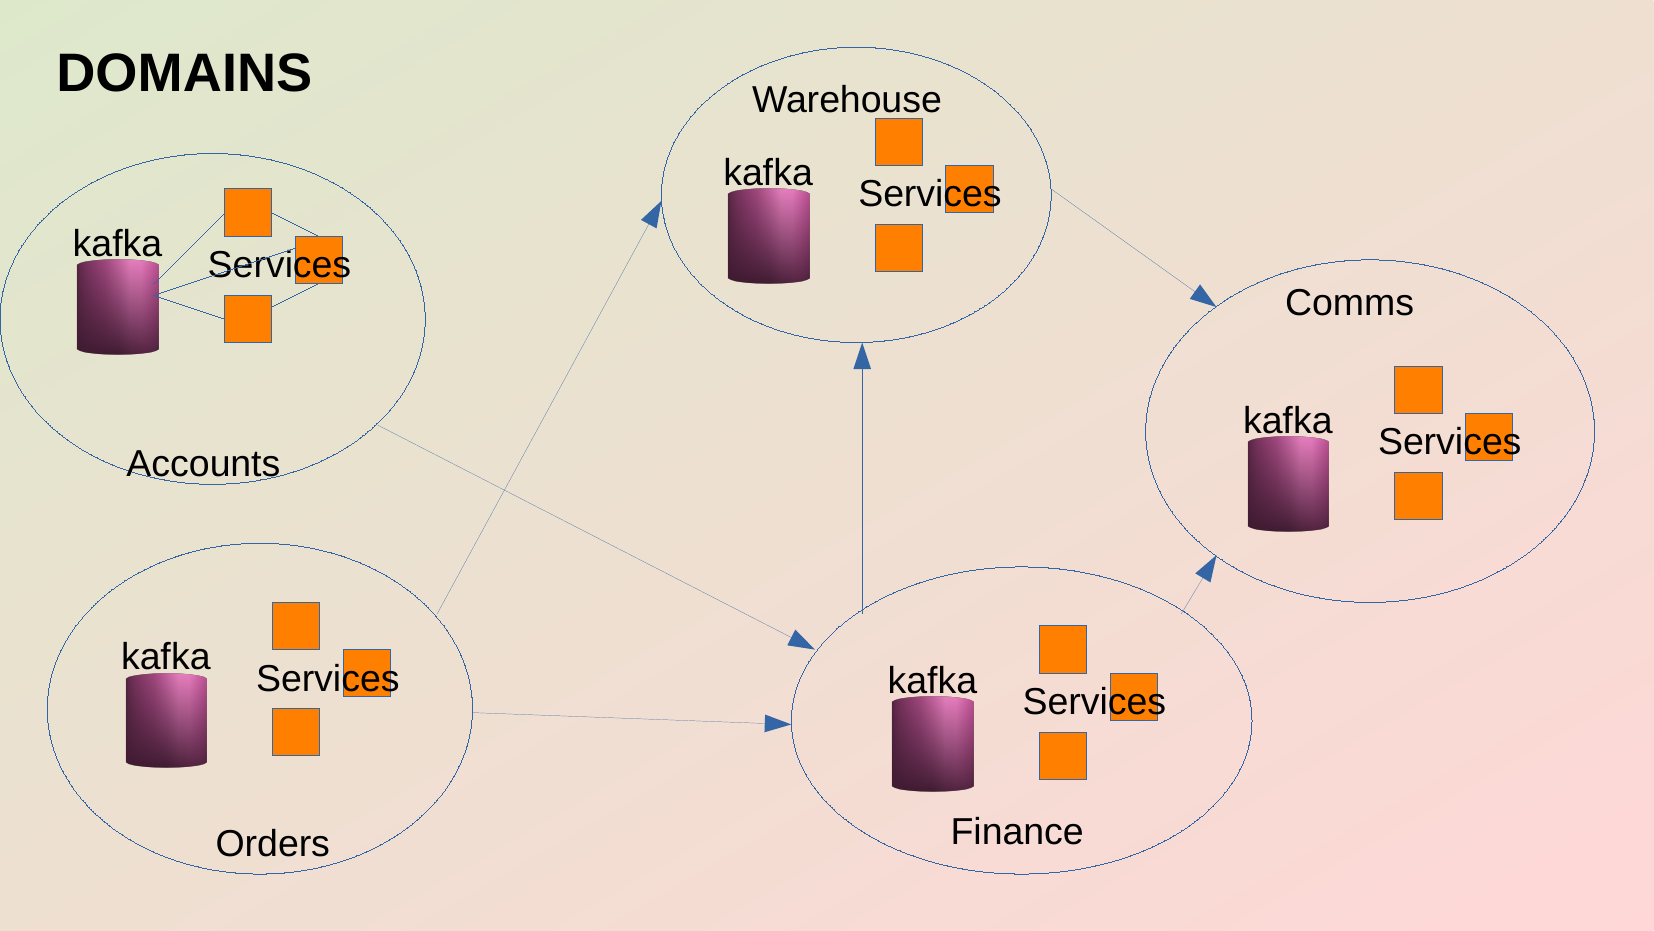

DOMAINS
Warehouse
kafka
Services
kafka
Services
Comms
kafka
Services
Accounts
kafka
Services
kafka
Services
Finance
Orders